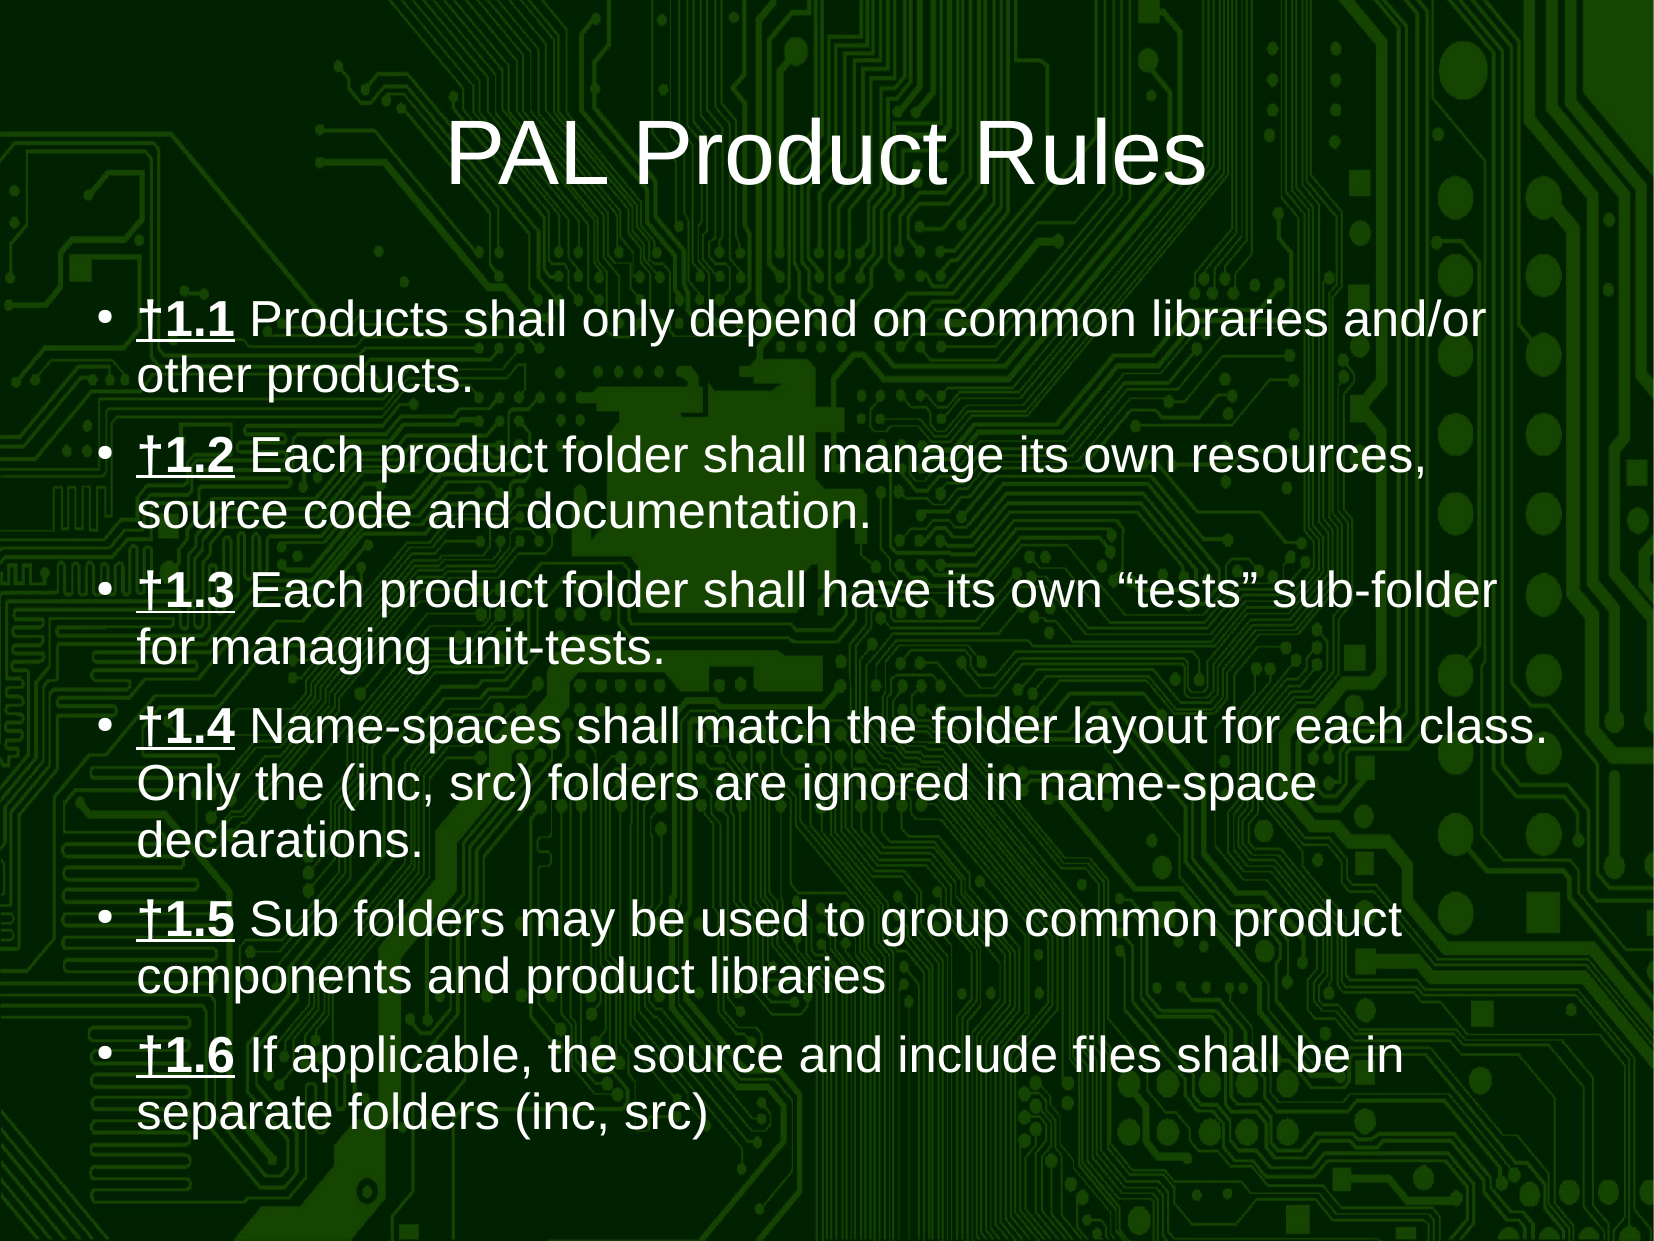

# PAL Product Rules
†1.1 Products shall only depend on common libraries and/or other products.
†1.2 Each product folder shall manage its own resources, source code and documentation.
†1.3 Each product folder shall have its own “tests” sub-folder for managing unit-tests.
†1.4 Name-spaces shall match the folder layout for each class. Only the (inc, src) folders are ignored in name-space declarations.
†1.5 Sub folders may be used to group common product components and product libraries
†1.6 If applicable, the source and include files shall be in separate folders (inc, src)